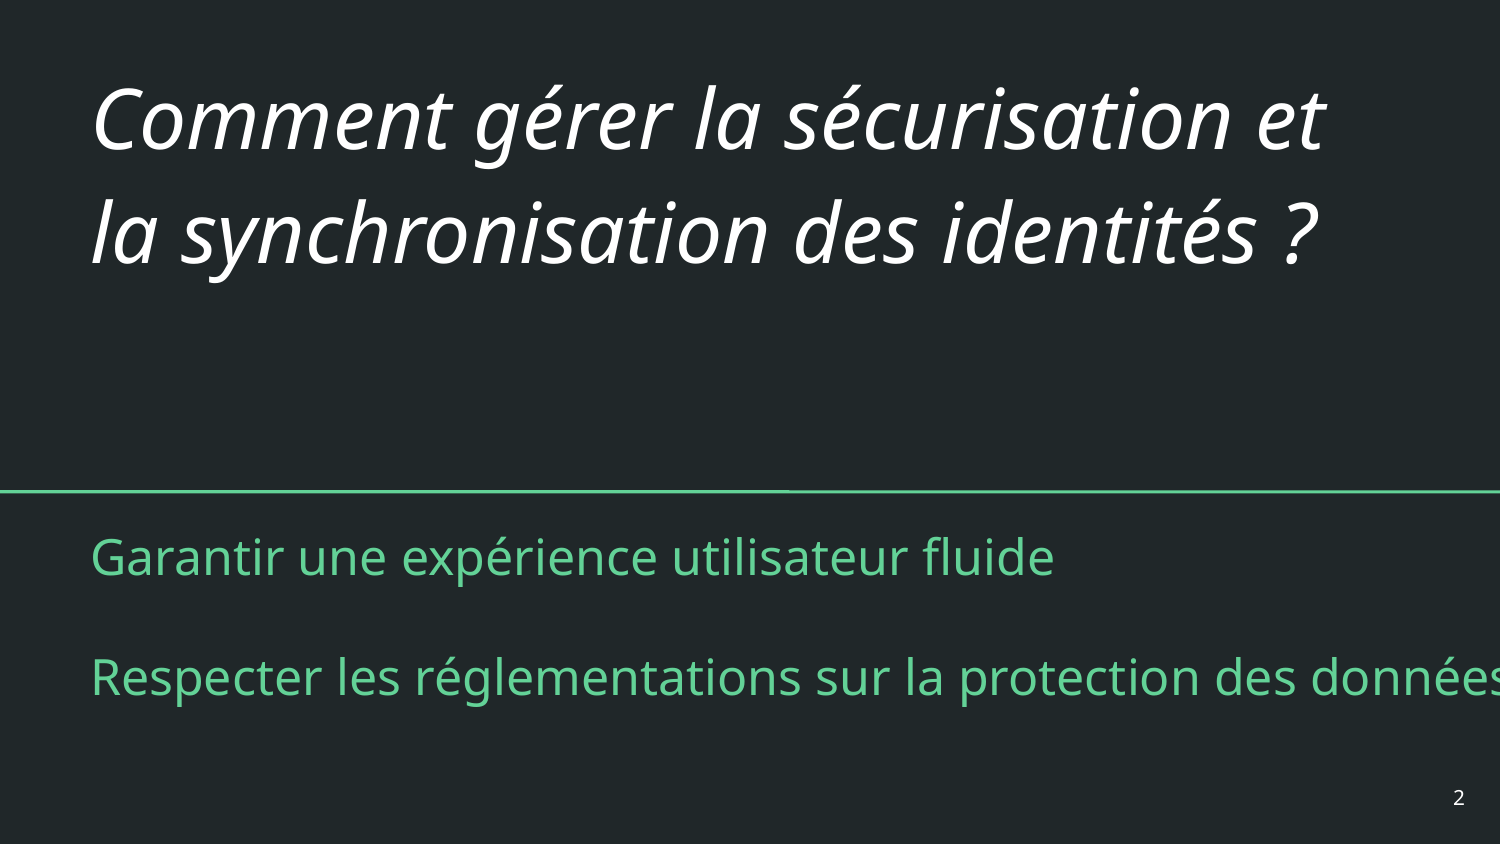

# Comment gérer la sécurisation et la synchronisation des identités ?
Garantir une expérience utilisateur fluide
Respecter les réglementations sur la protection des données